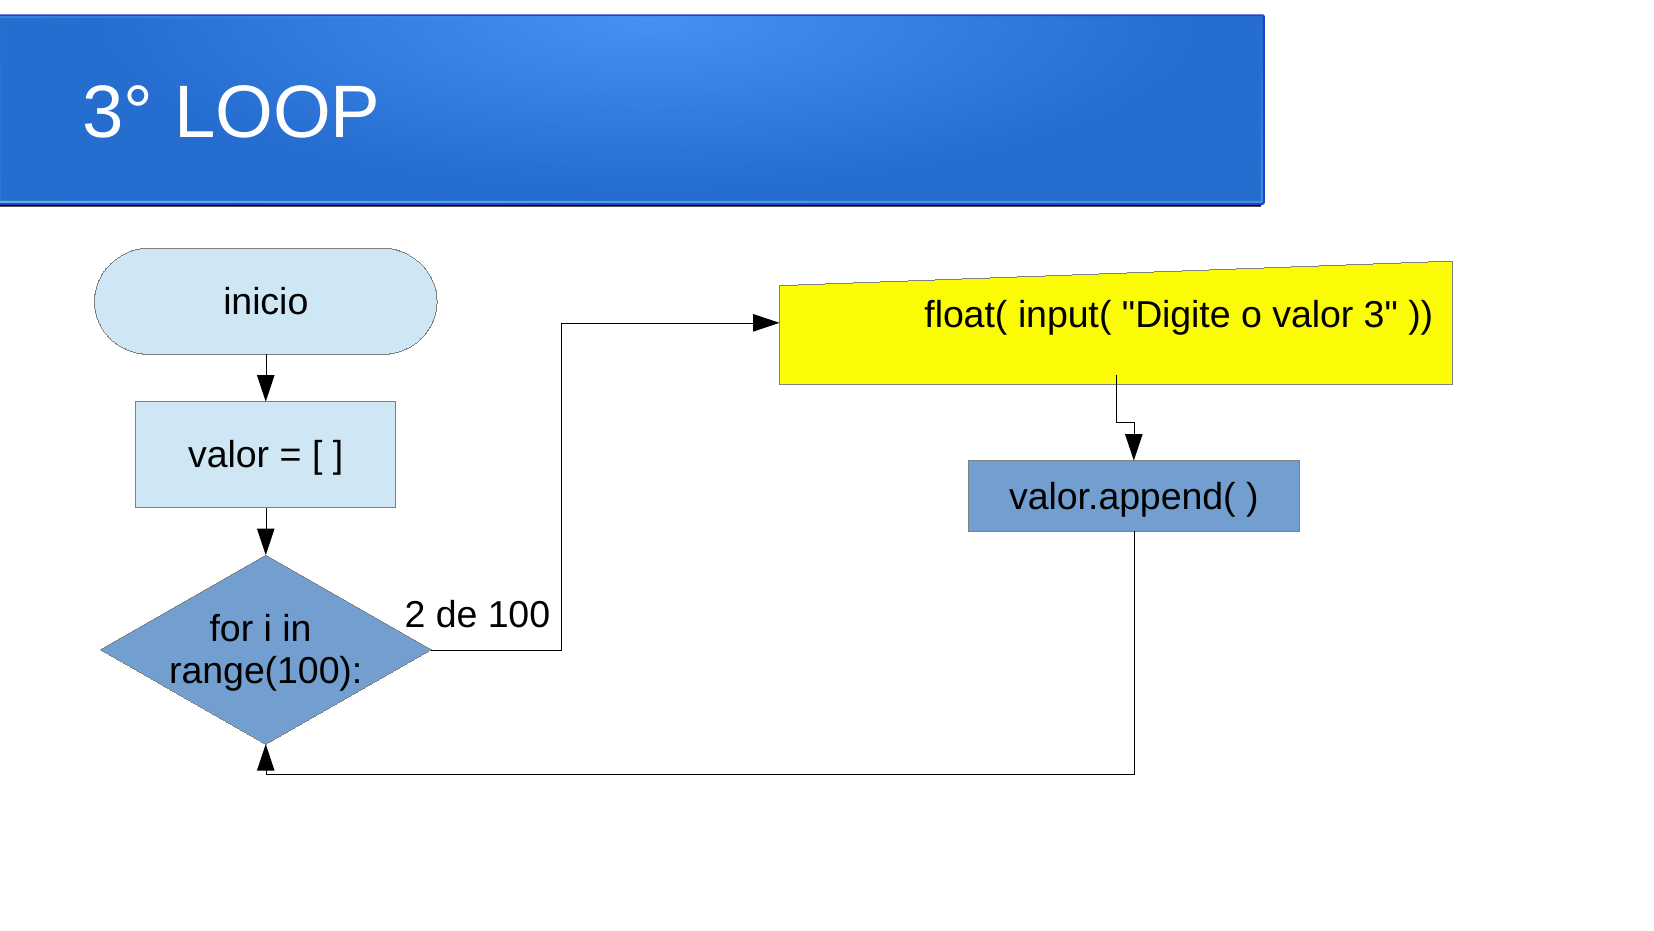

# 3° LOOP
inicio
float( input( "Digite o valor 3" ))
valor = [ ]
valor.append( )
for i in
range(100):
for i in
range(100):
for i in
range(100):
2 de 100